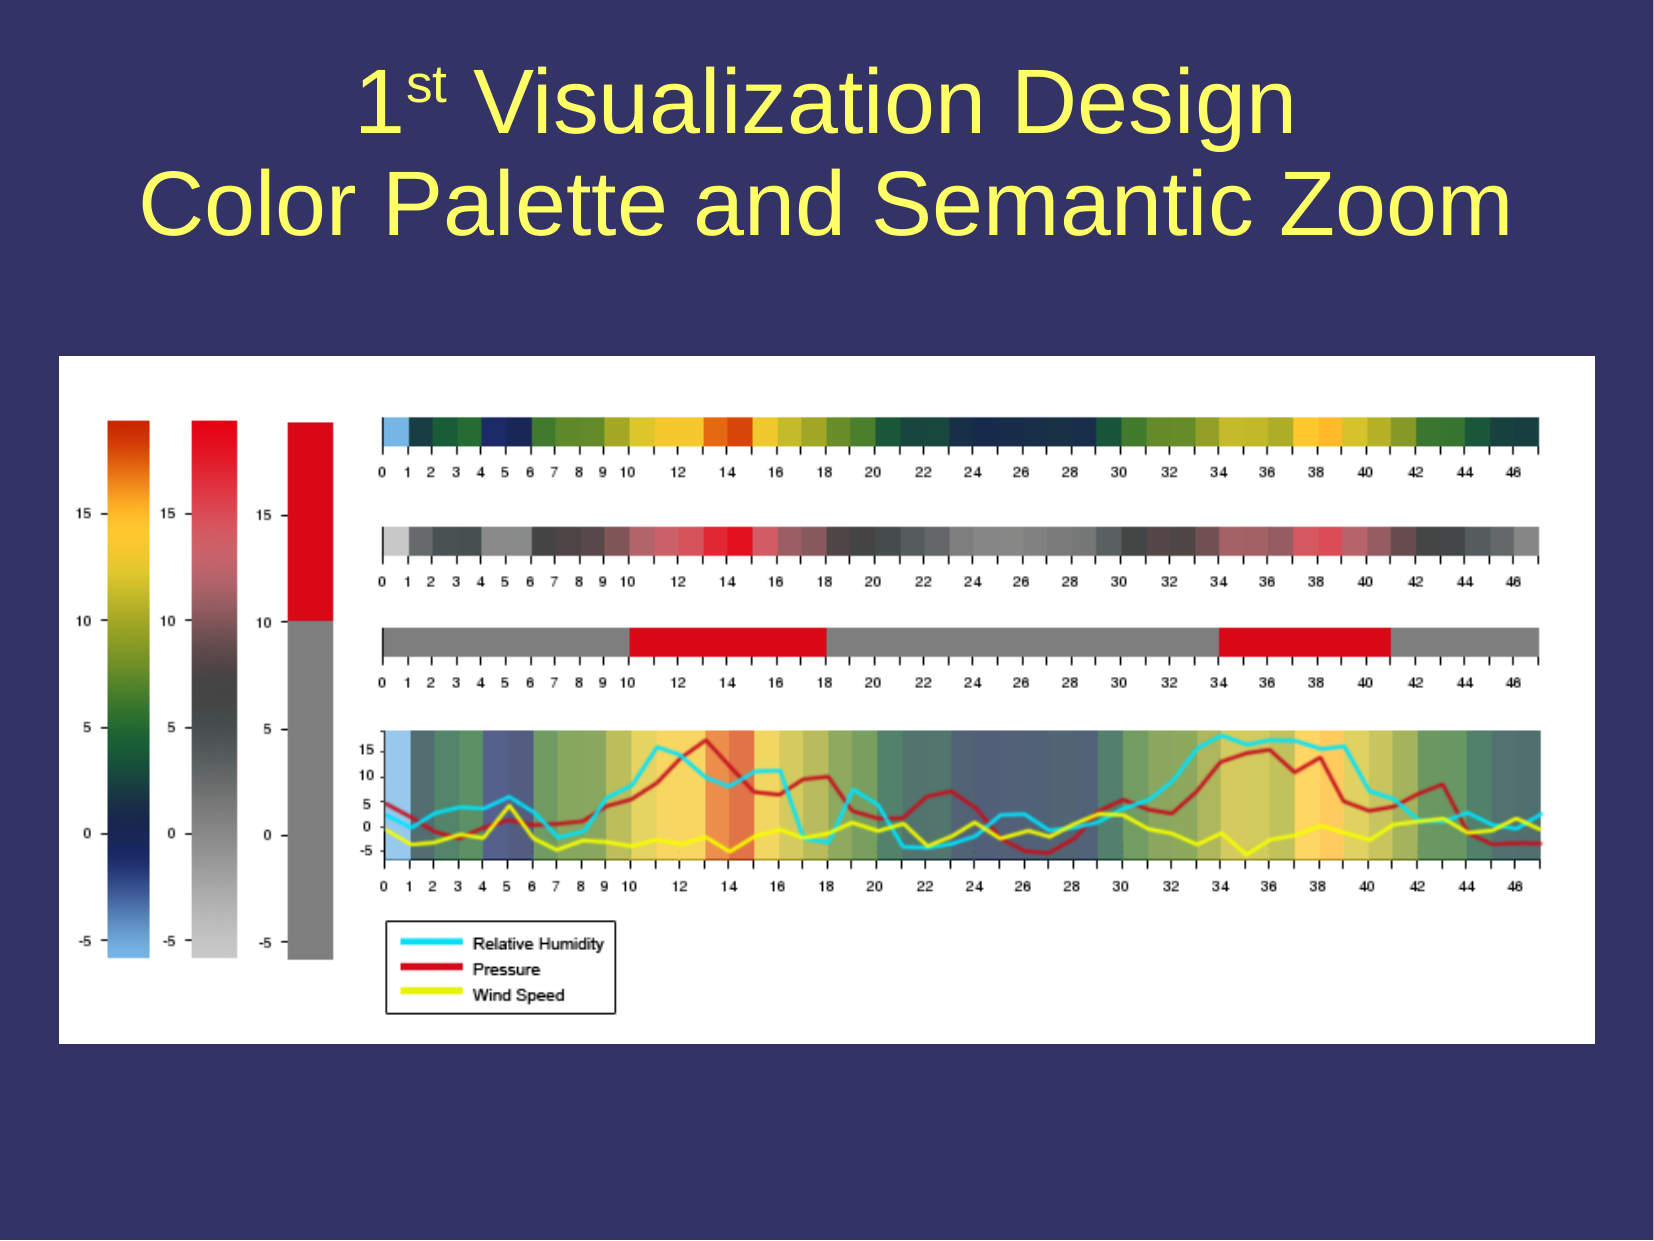

# 1st Visualization Design Color Palette and Semantic Zoom